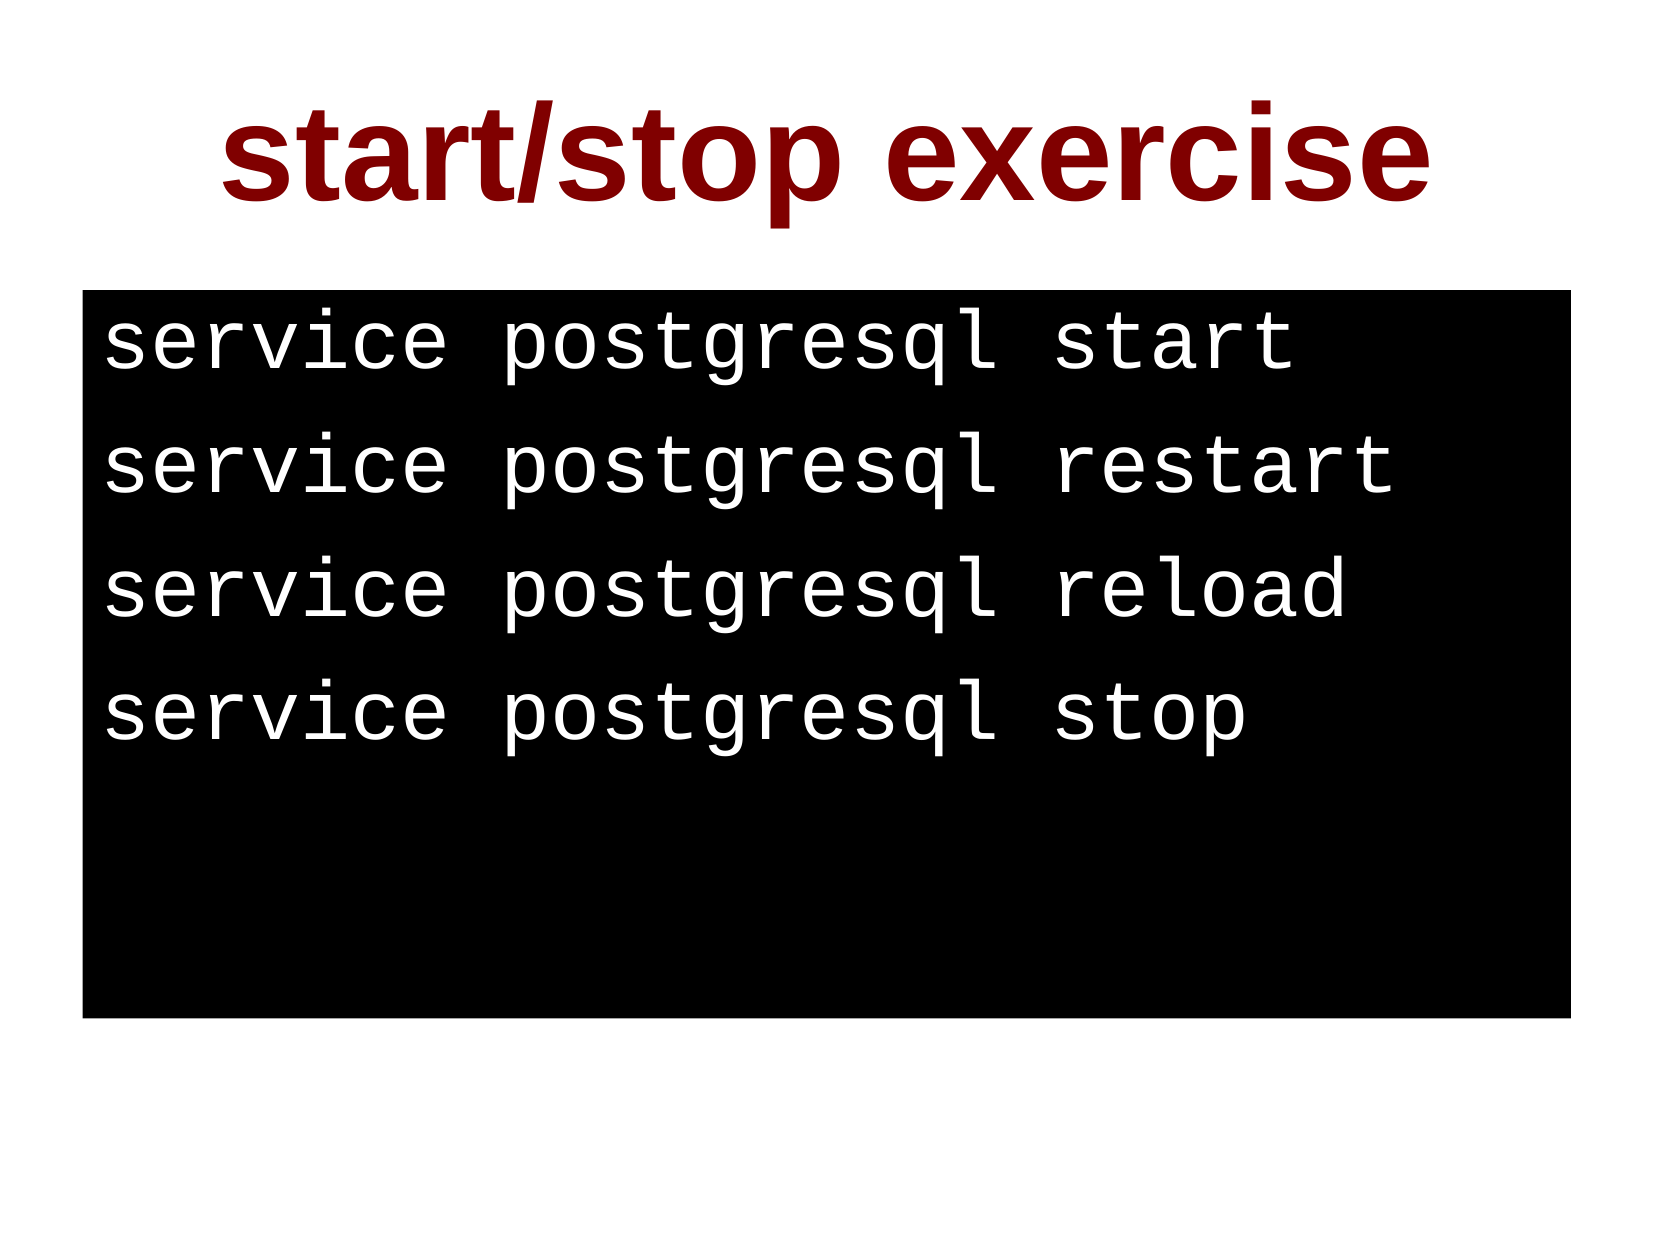

# start/stop exercise
service postgresql start
service postgresql restart
service postgresql reload
service postgresql stop